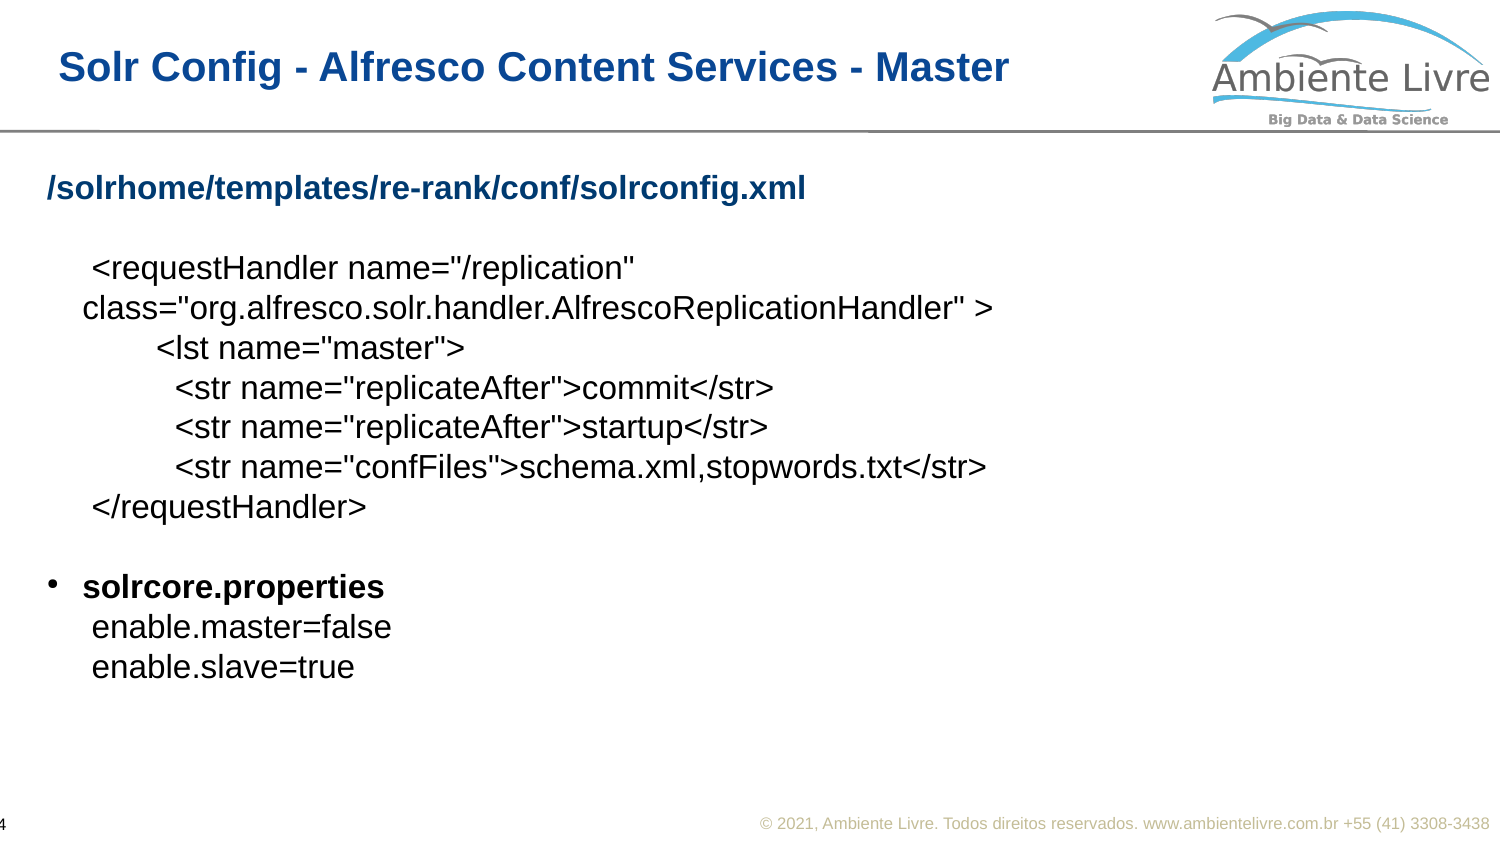

# Solr Config - Alfresco Content Services - Master
/solrhome/templates/re-rank/conf/solrconfig.xml
 <requestHandler name="/replication" class="org.alfresco.solr.handler.AlfrescoReplicationHandler" >
 <lst name="master">
 <str name="replicateAfter">commit</str>
 <str name="replicateAfter">startup</str>
 <str name="confFiles">schema.xml,stopwords.txt</str>
 </requestHandler>
solrcore.properties
 enable.master=false
 enable.slave=true